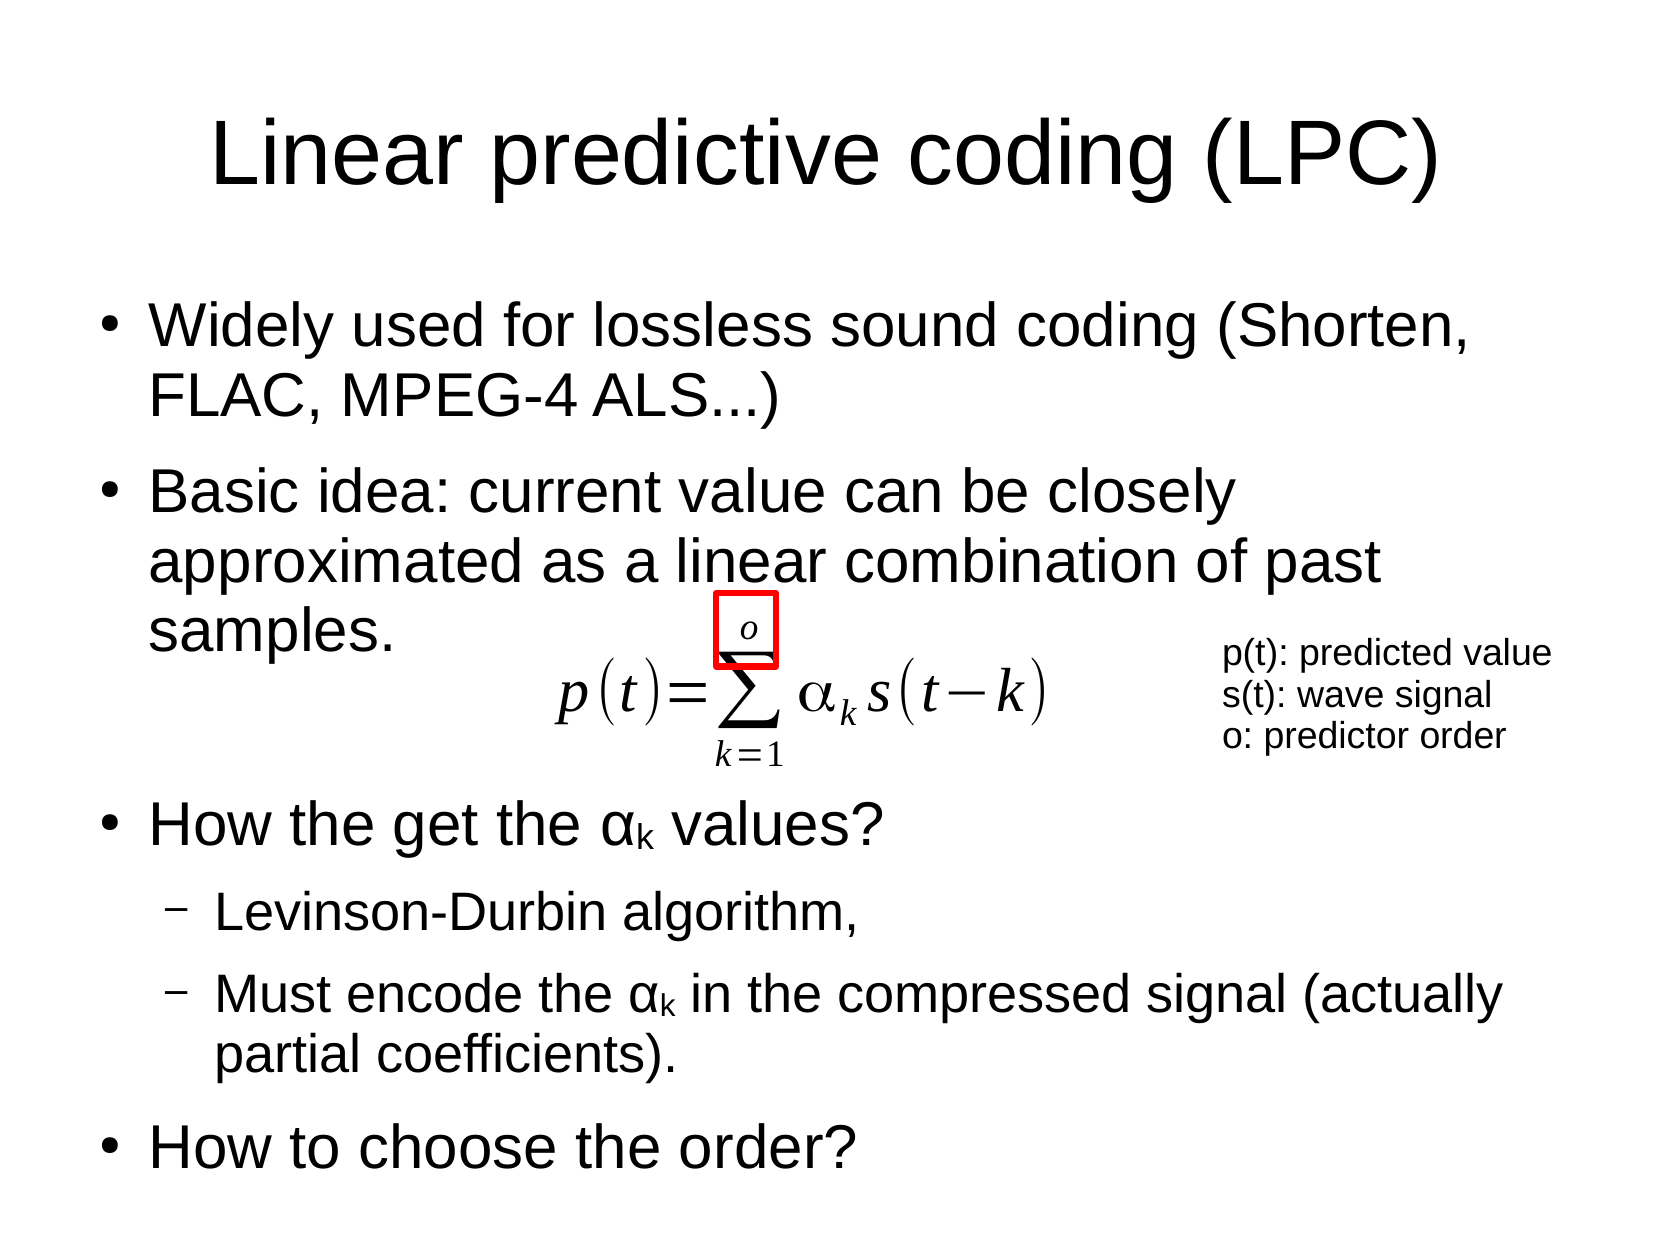

# Linear predictive coding (LPC)
Widely used for lossless sound coding (Shorten, FLAC, MPEG-4 ALS...)
Basic idea: current value can be closely approximated as a linear combination of past samples.
How the get the αk values?
Levinson-Durbin algorithm,
Must encode the αk in the compressed signal (actually partial coefficients).
How to choose the order?
p(t): predicted value
s(t): wave signal
o: predictor order